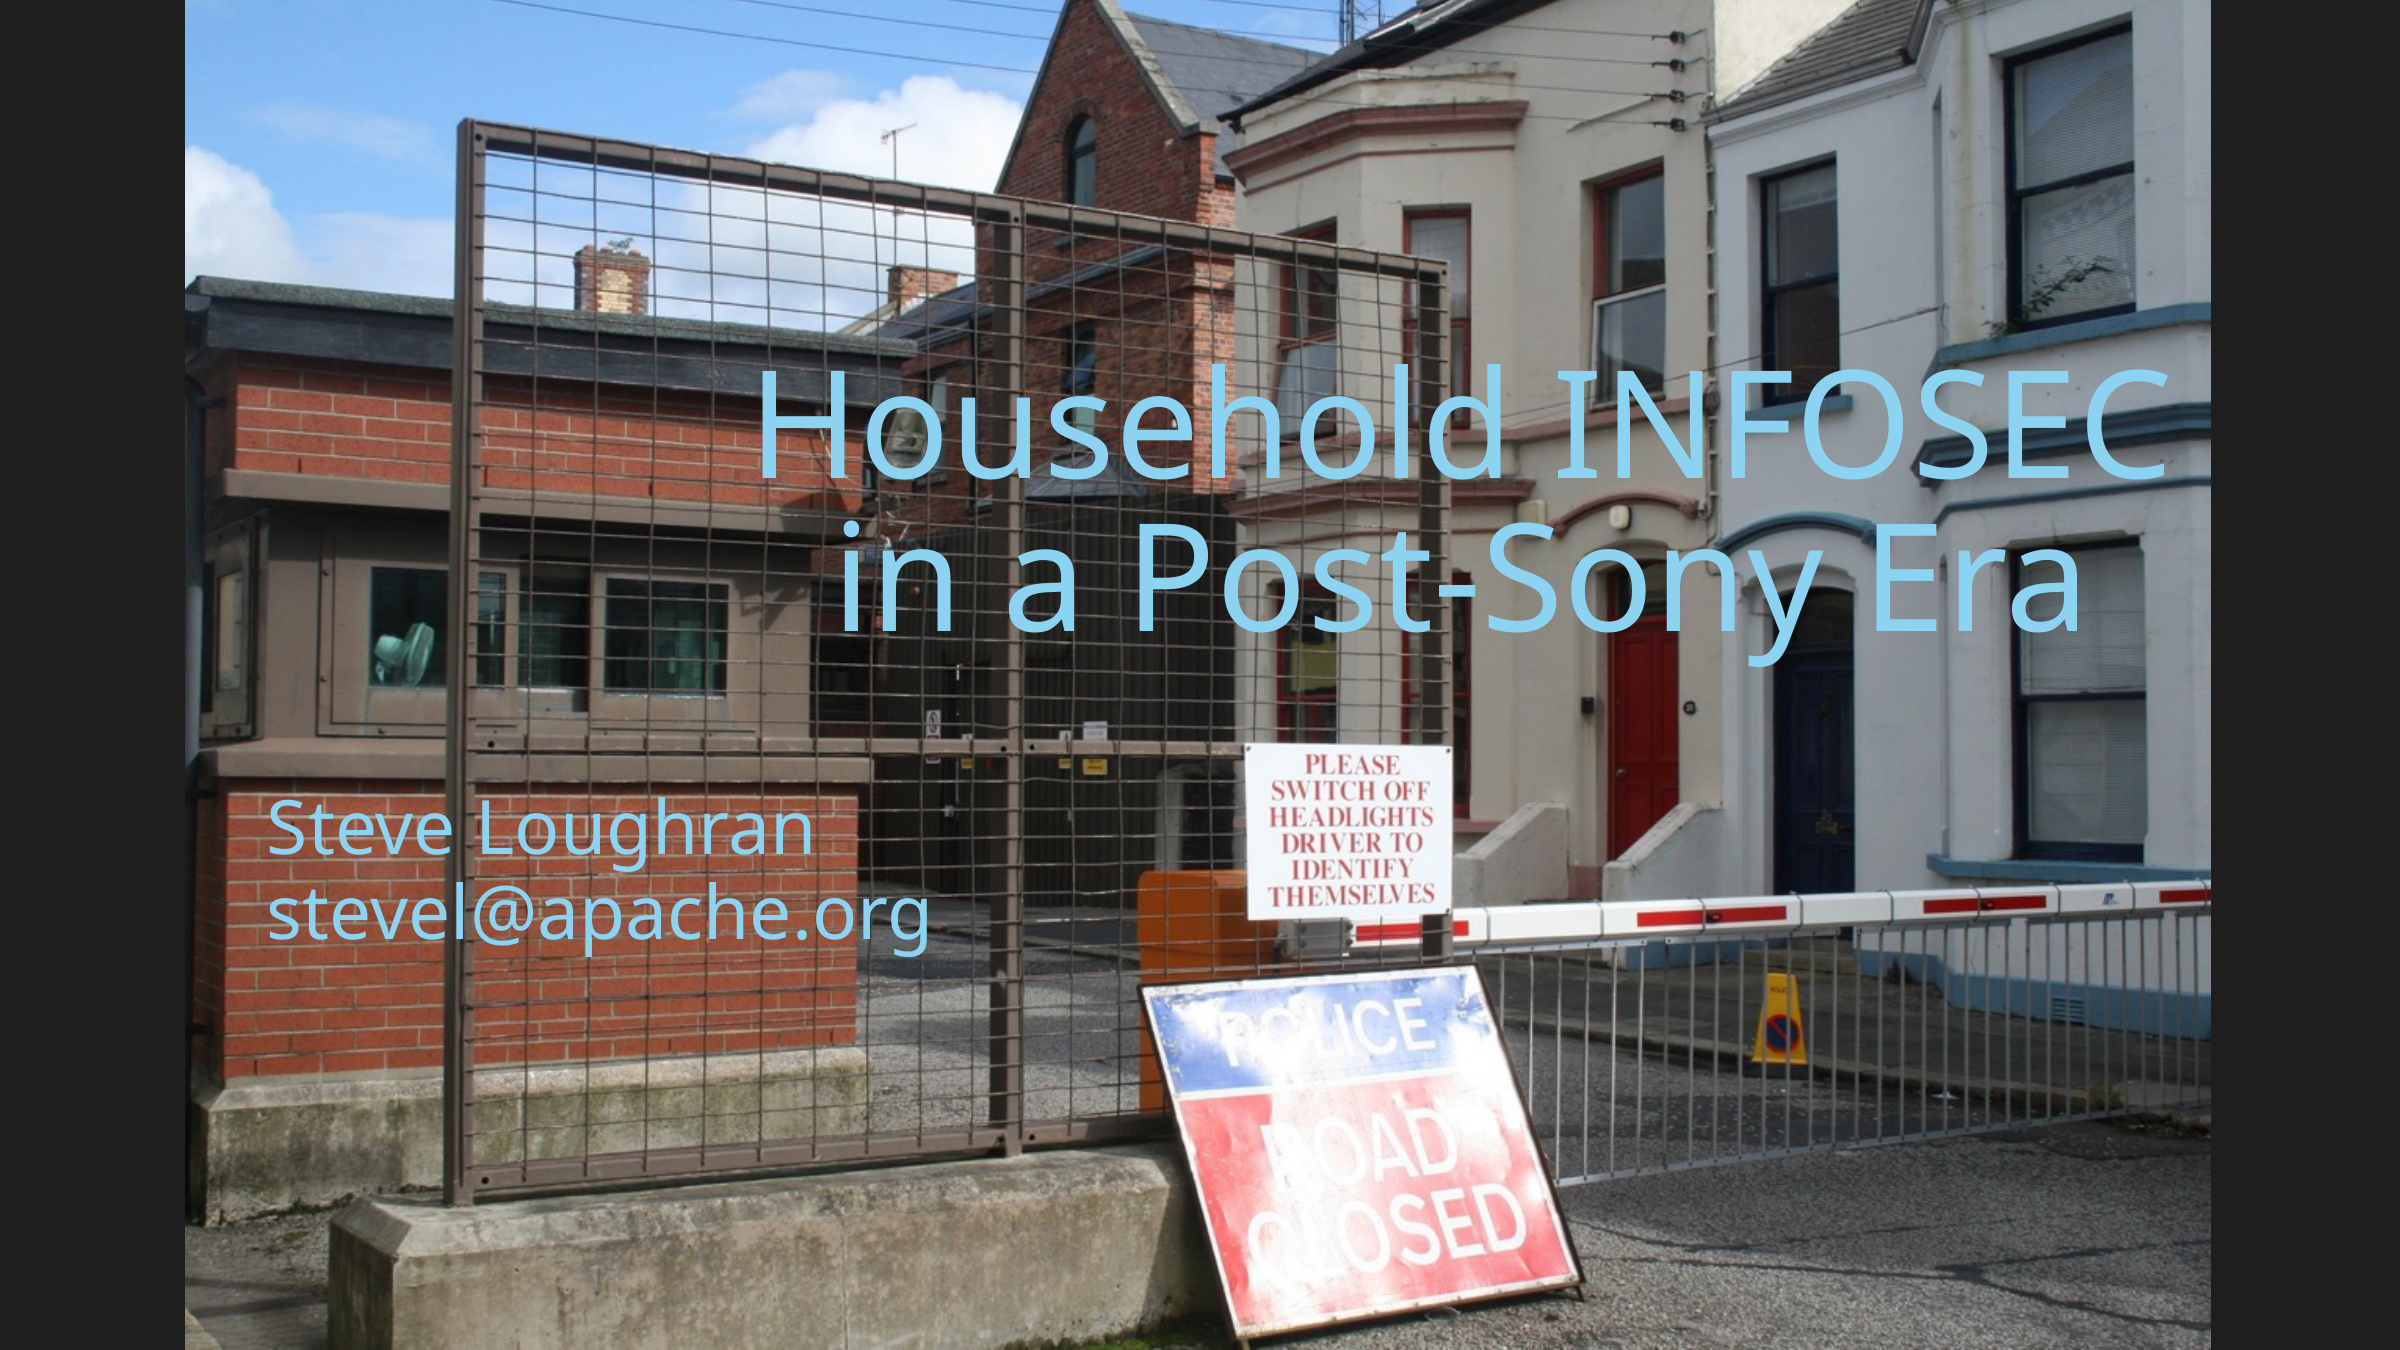

# Household INFOSEC in a Post-Sony Era
Steve Loughran
stevel@apache.org